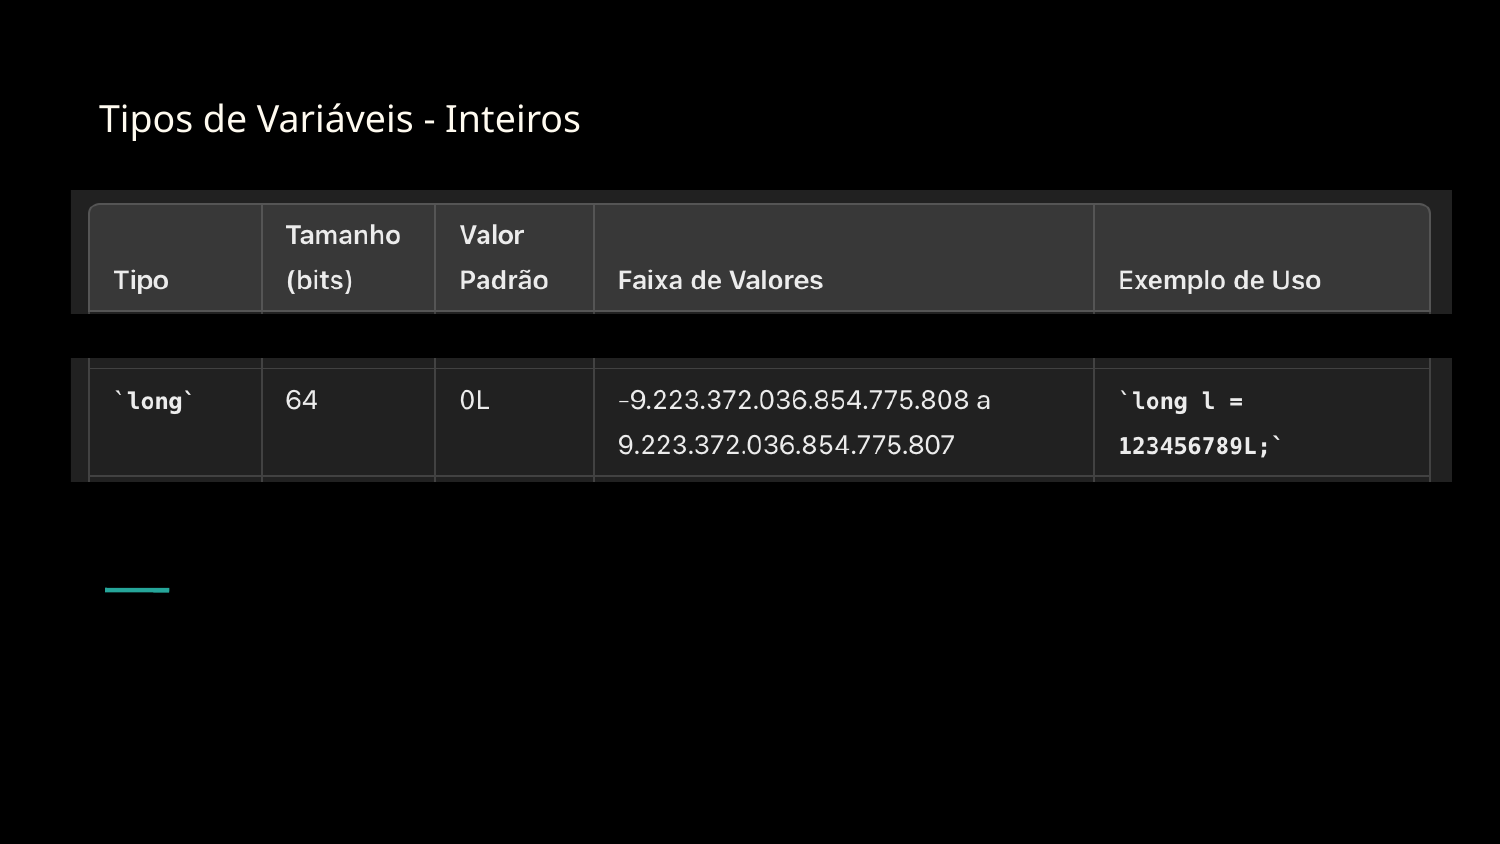

# Tipos de Variáveis - Inteiros
long: Usado quando um valor maior do que o suportado por int é necessário. Representa números inteiros na faixa de -9.223.372.036.854.775.808 a 9.223.372.036.854.775.807.